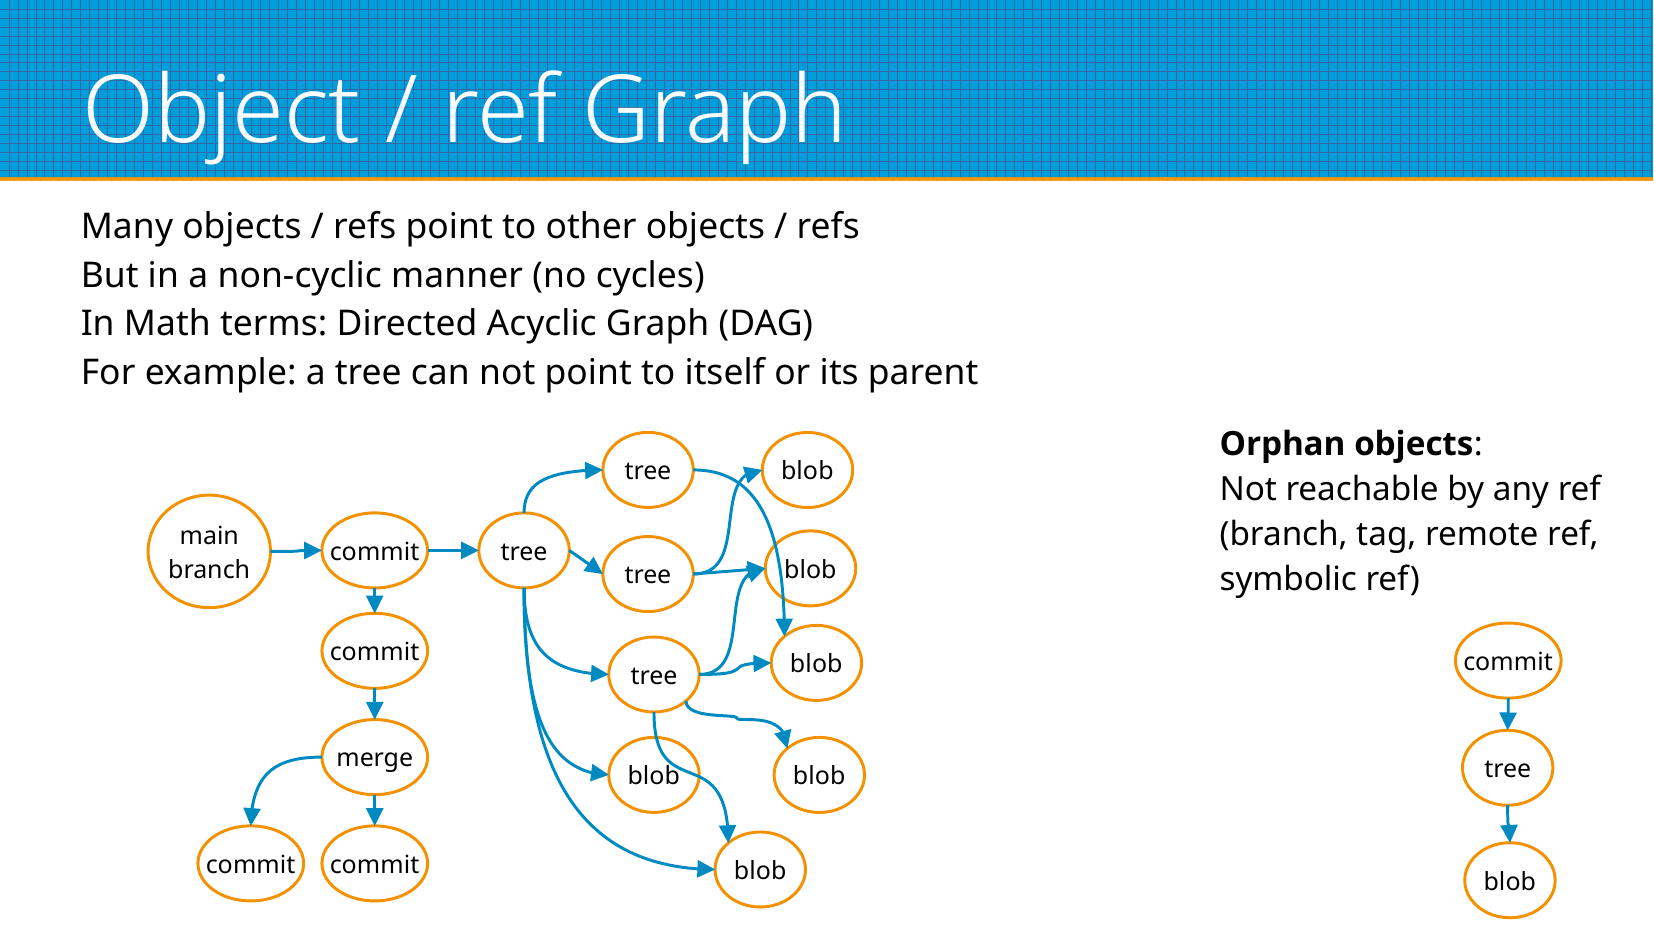

# Object / ref Graph
Many objects / refs point to other objects / refs
But in a non-cyclic manner (no cycles)
In Math terms: Directed Acyclic Graph (DAG)
For example: a tree can not point to itself or its parent
Orphan objects:
Not reachable by any ref (branch, tag, remote ref, symbolic ref)
tree
blob
main
branch
commit
tree
blob
tree
commit
commit
blob
tree
merge
tree
blob
blob
commit
commit
blob
blob